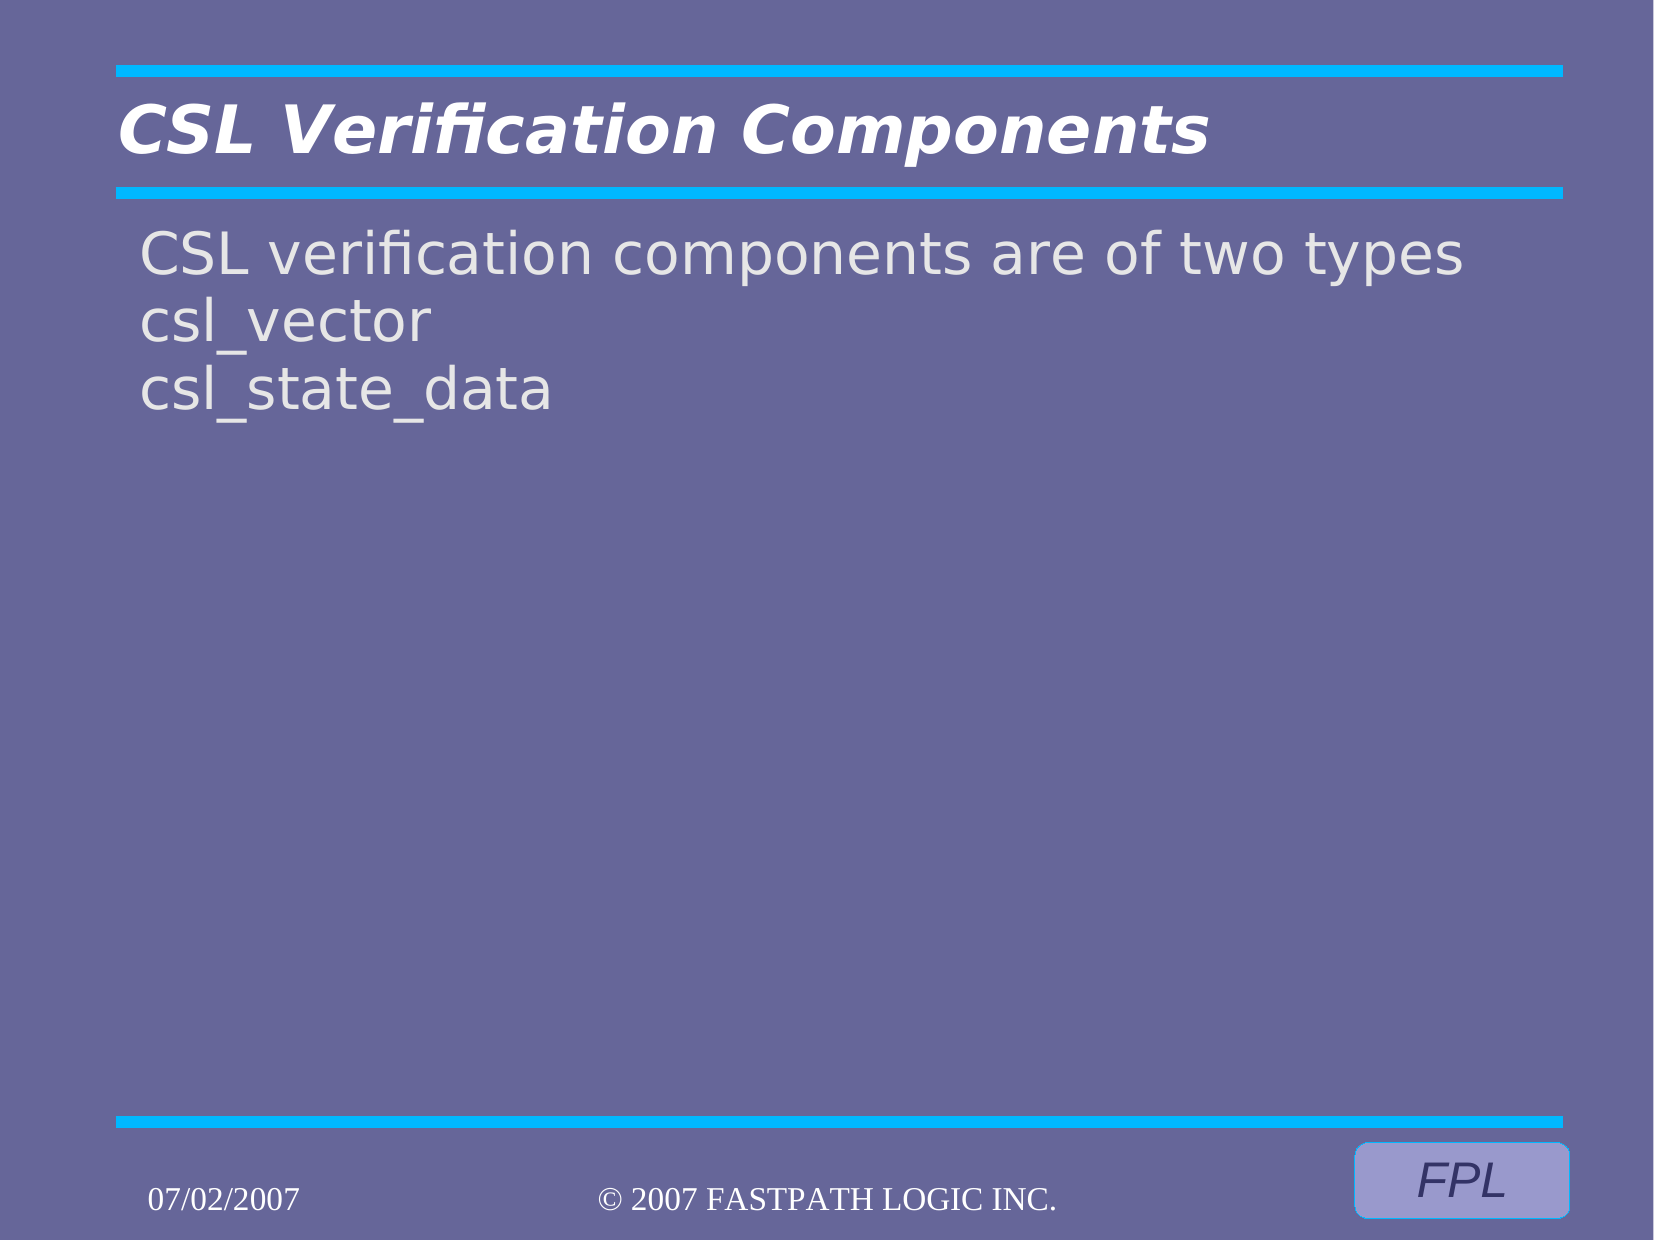

# CSL Verification Components
CSL verification components are of two types
csl_vector
csl_state_data
07/02/2007
© 2007 FASTPATH LOGIC INC.